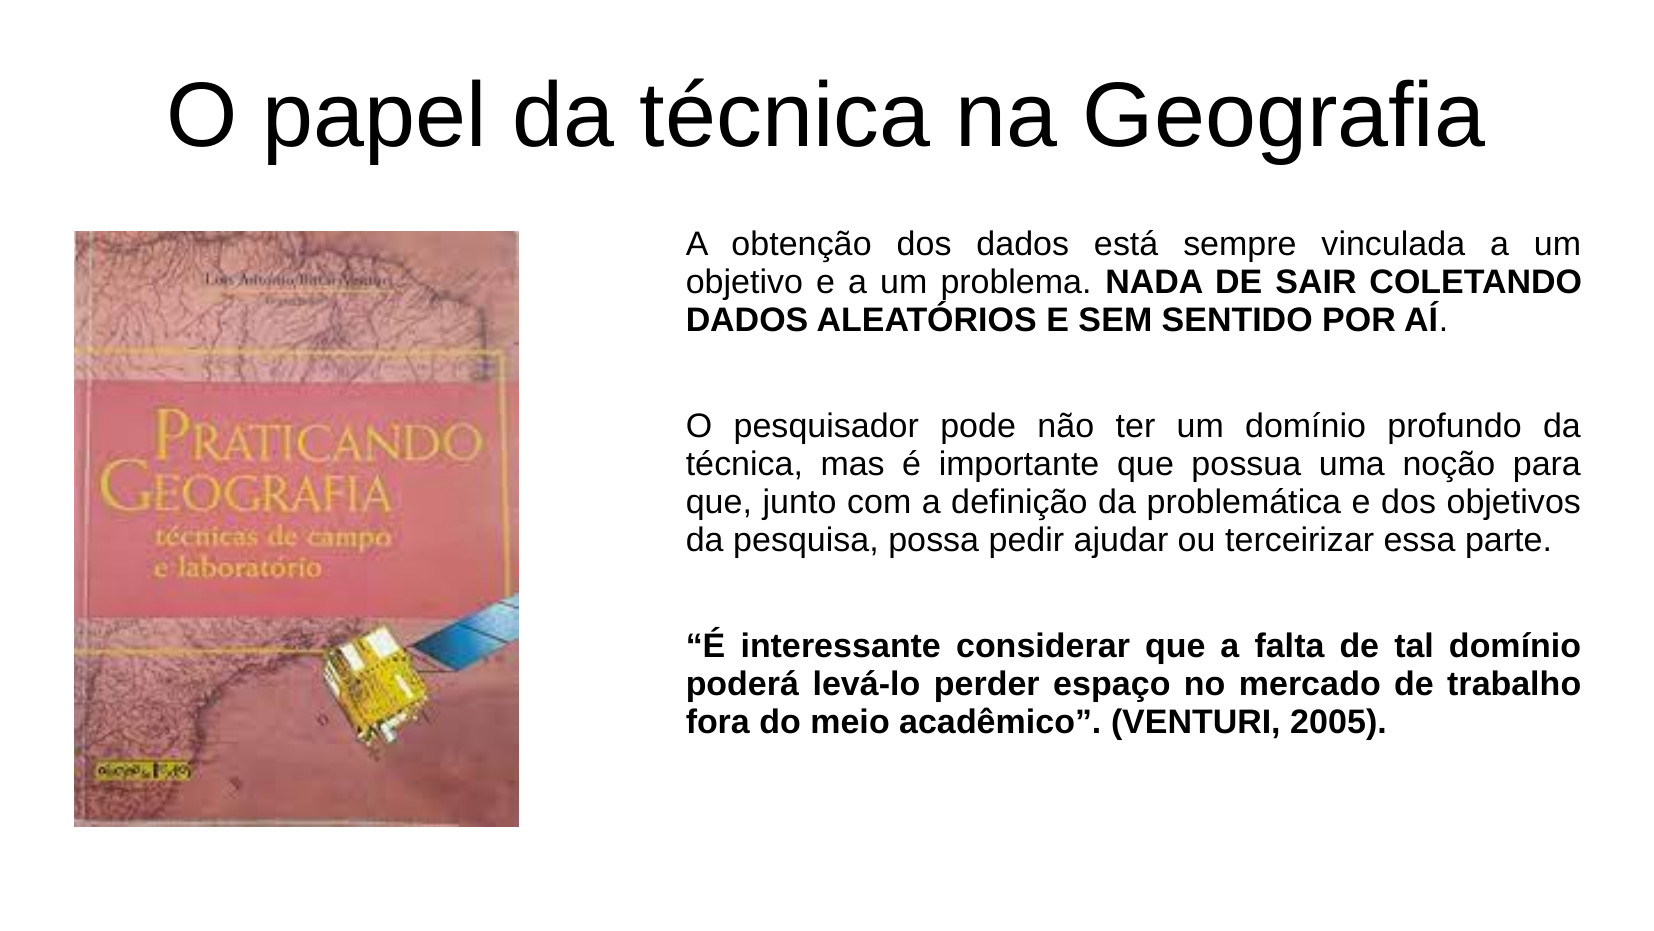

# O papel da técnica na Geografia
A obtenção dos dados está sempre vinculada a um objetivo e a um problema. NADA DE SAIR COLETANDO DADOS ALEATÓRIOS E SEM SENTIDO POR AÍ.
O pesquisador pode não ter um domínio profundo da técnica, mas é importante que possua uma noção para que, junto com a definição da problemática e dos objetivos da pesquisa, possa pedir ajudar ou terceirizar essa parte.
“É interessante considerar que a falta de tal domínio poderá levá-lo perder espaço no mercado de trabalho fora do meio acadêmico”. (VENTURI, 2005).